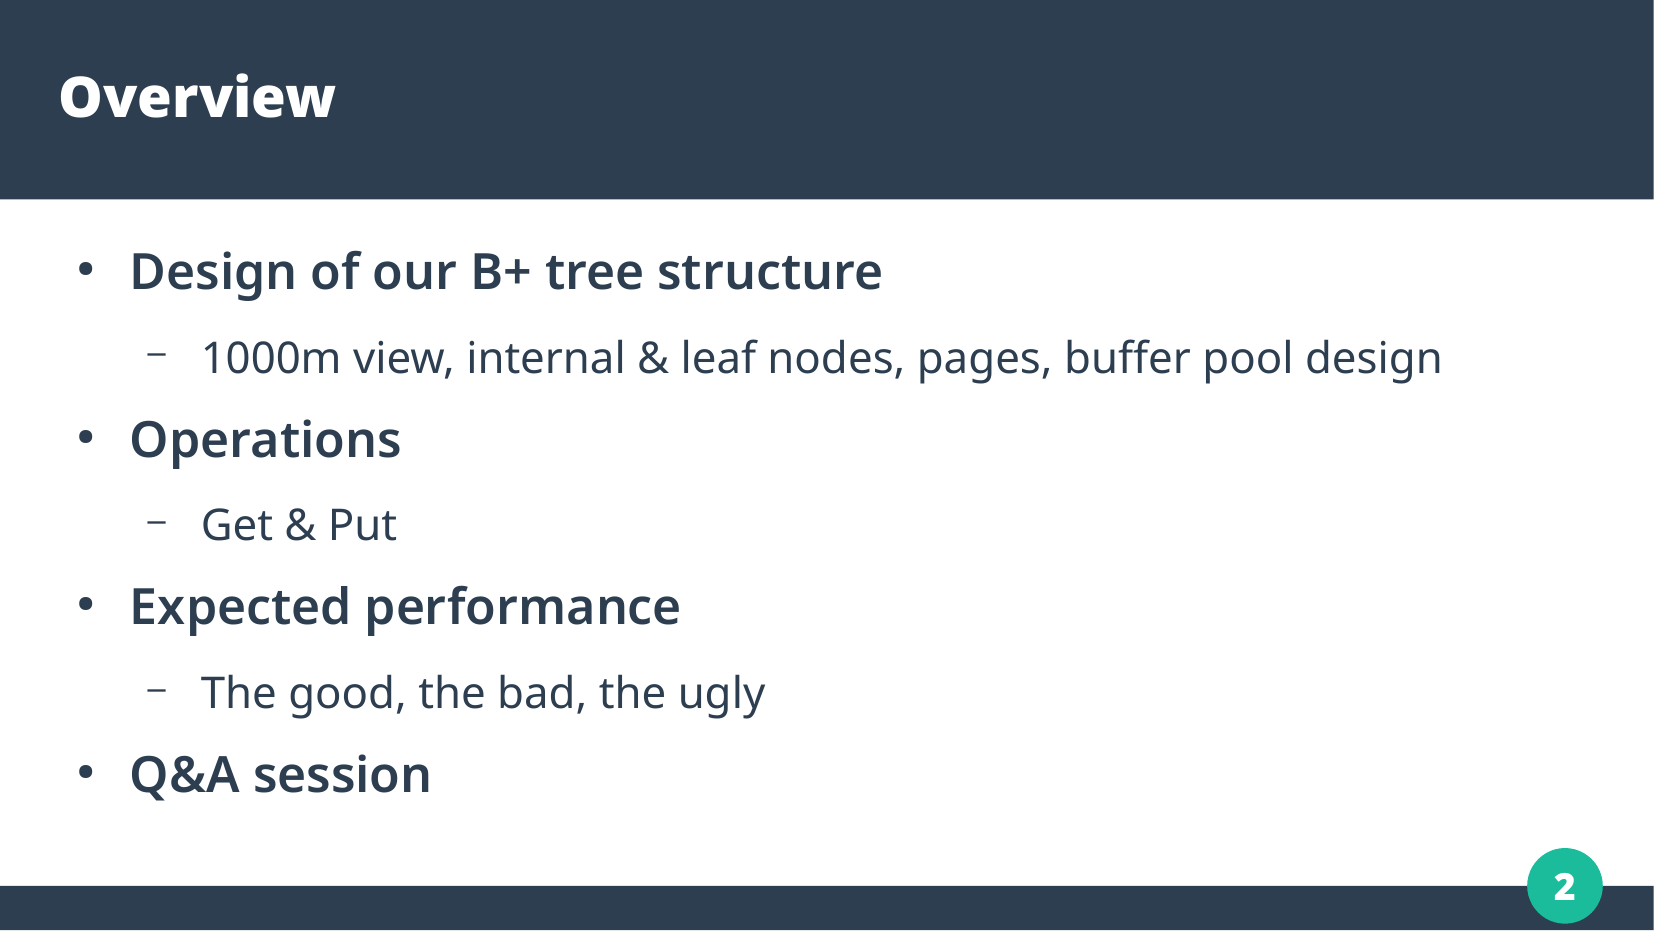

# Overview
Design of our B+ tree structure
1000m view, internal & leaf nodes, pages, buffer pool design
Operations
Get & Put
Expected performance
The good, the bad, the ugly
Q&A session